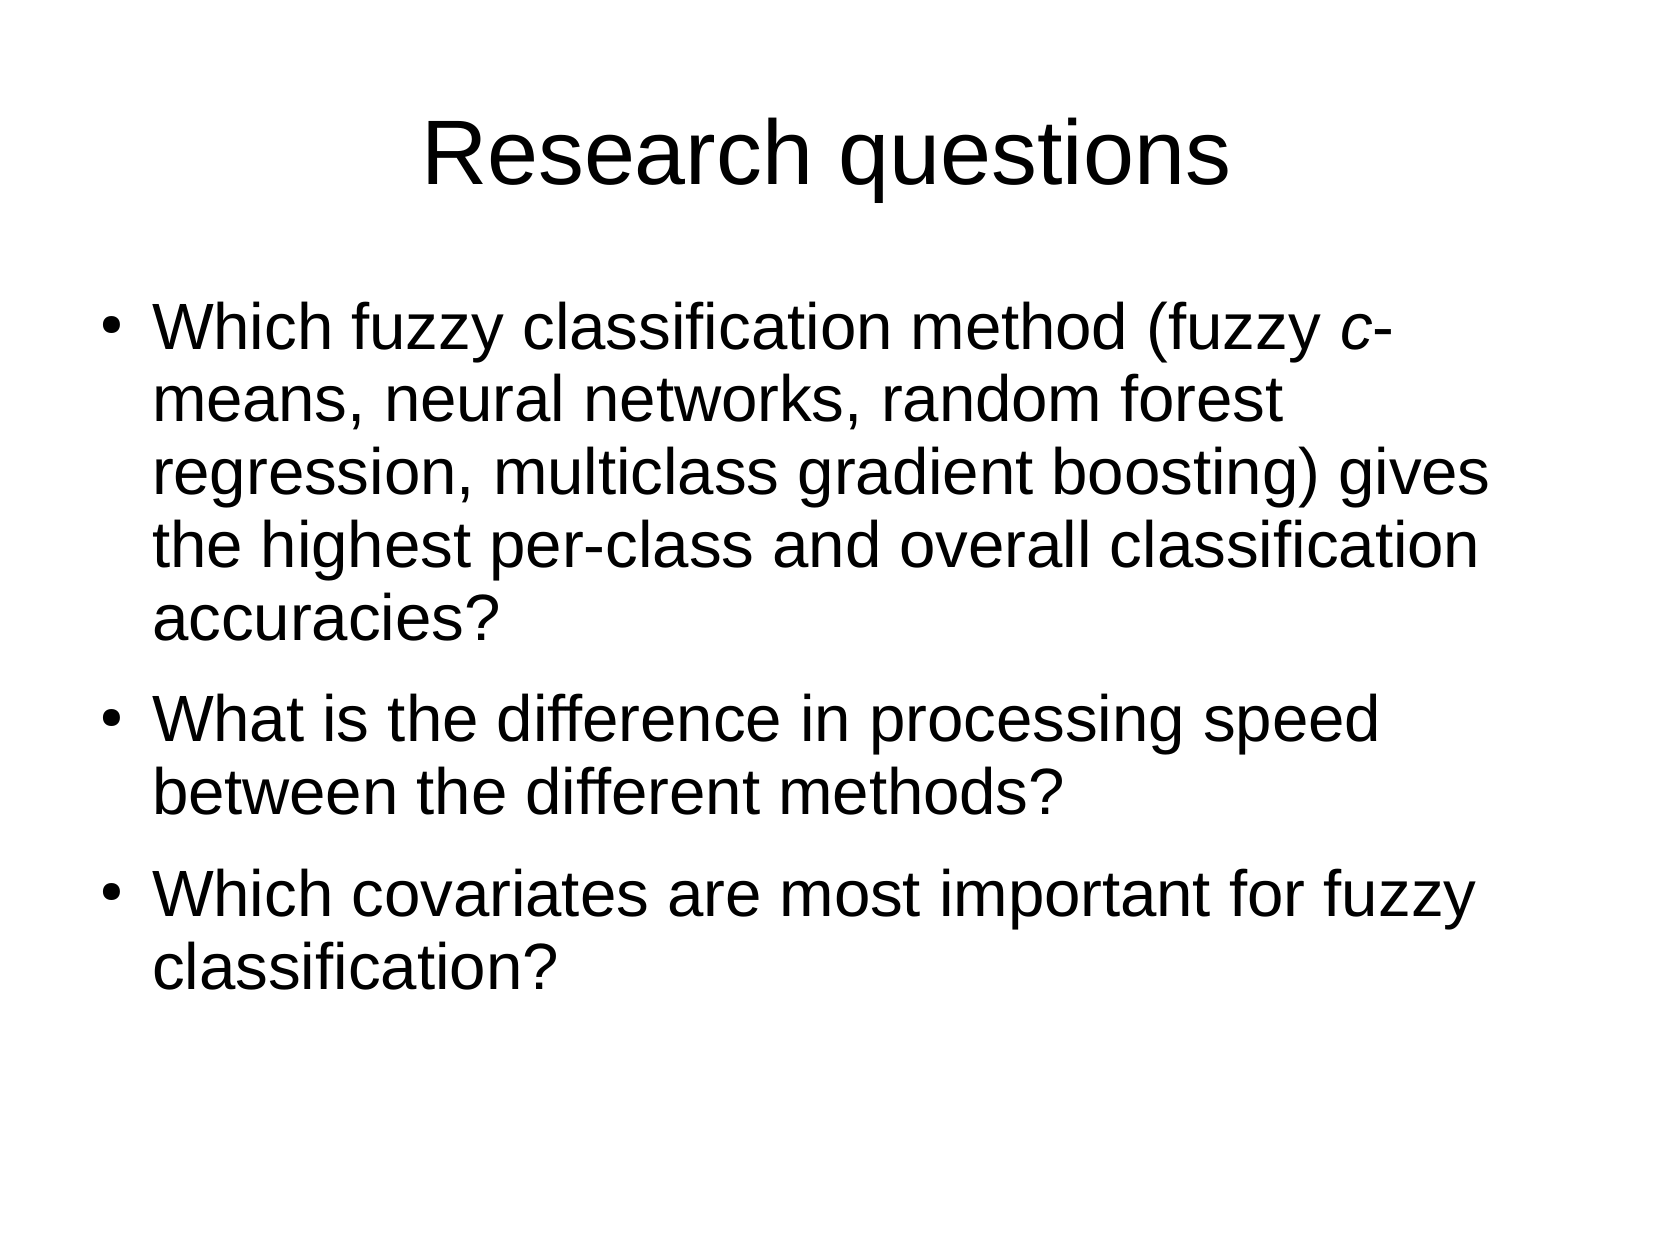

# Research questions
Which fuzzy classification method (fuzzy c-means, neural networks, random forest regression, multiclass gradient boosting) gives the highest per-class and overall classification accuracies?
What is the difference in processing speed between the different methods?
Which covariates are most important for fuzzy classification?